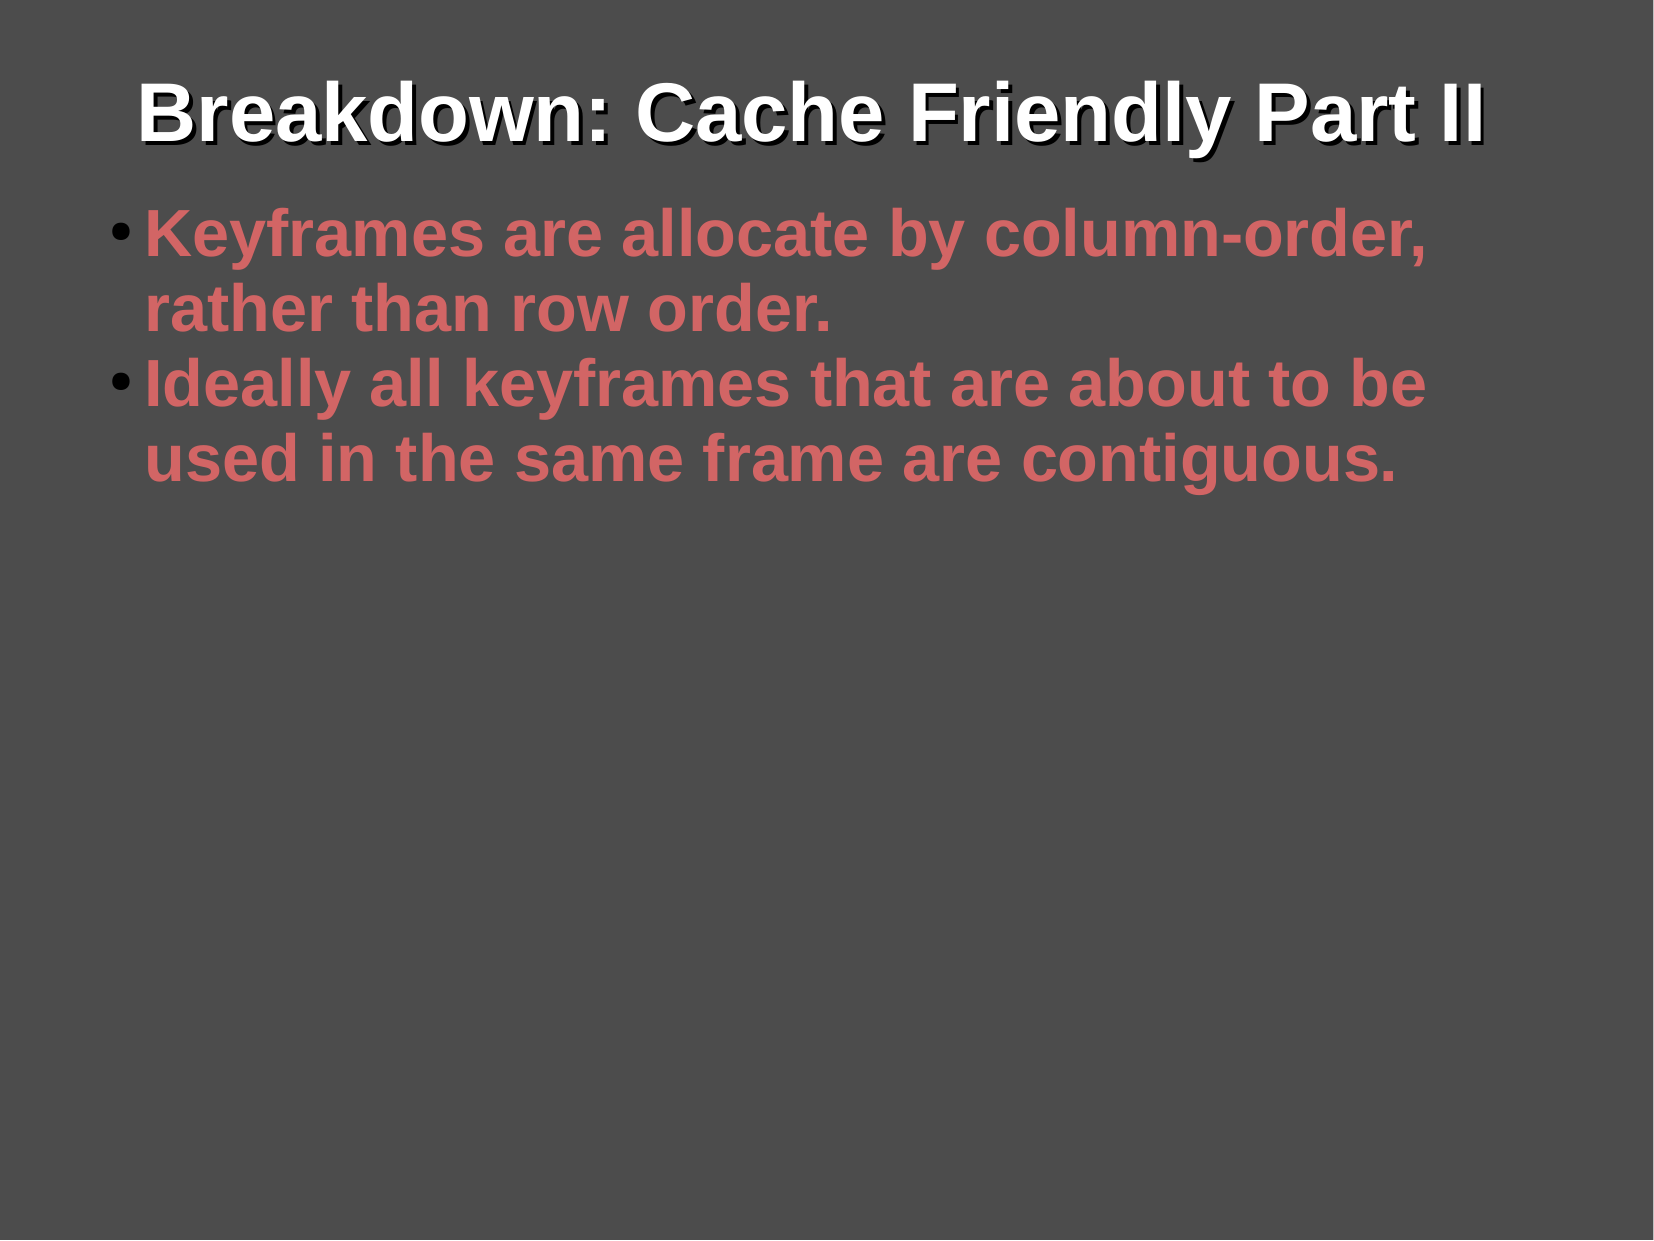

Breakdown: Cache Friendly Part II
Keyframes are allocate by column-order, rather than row order.
Ideally all keyframes that are about to be used in the same frame are contiguous.